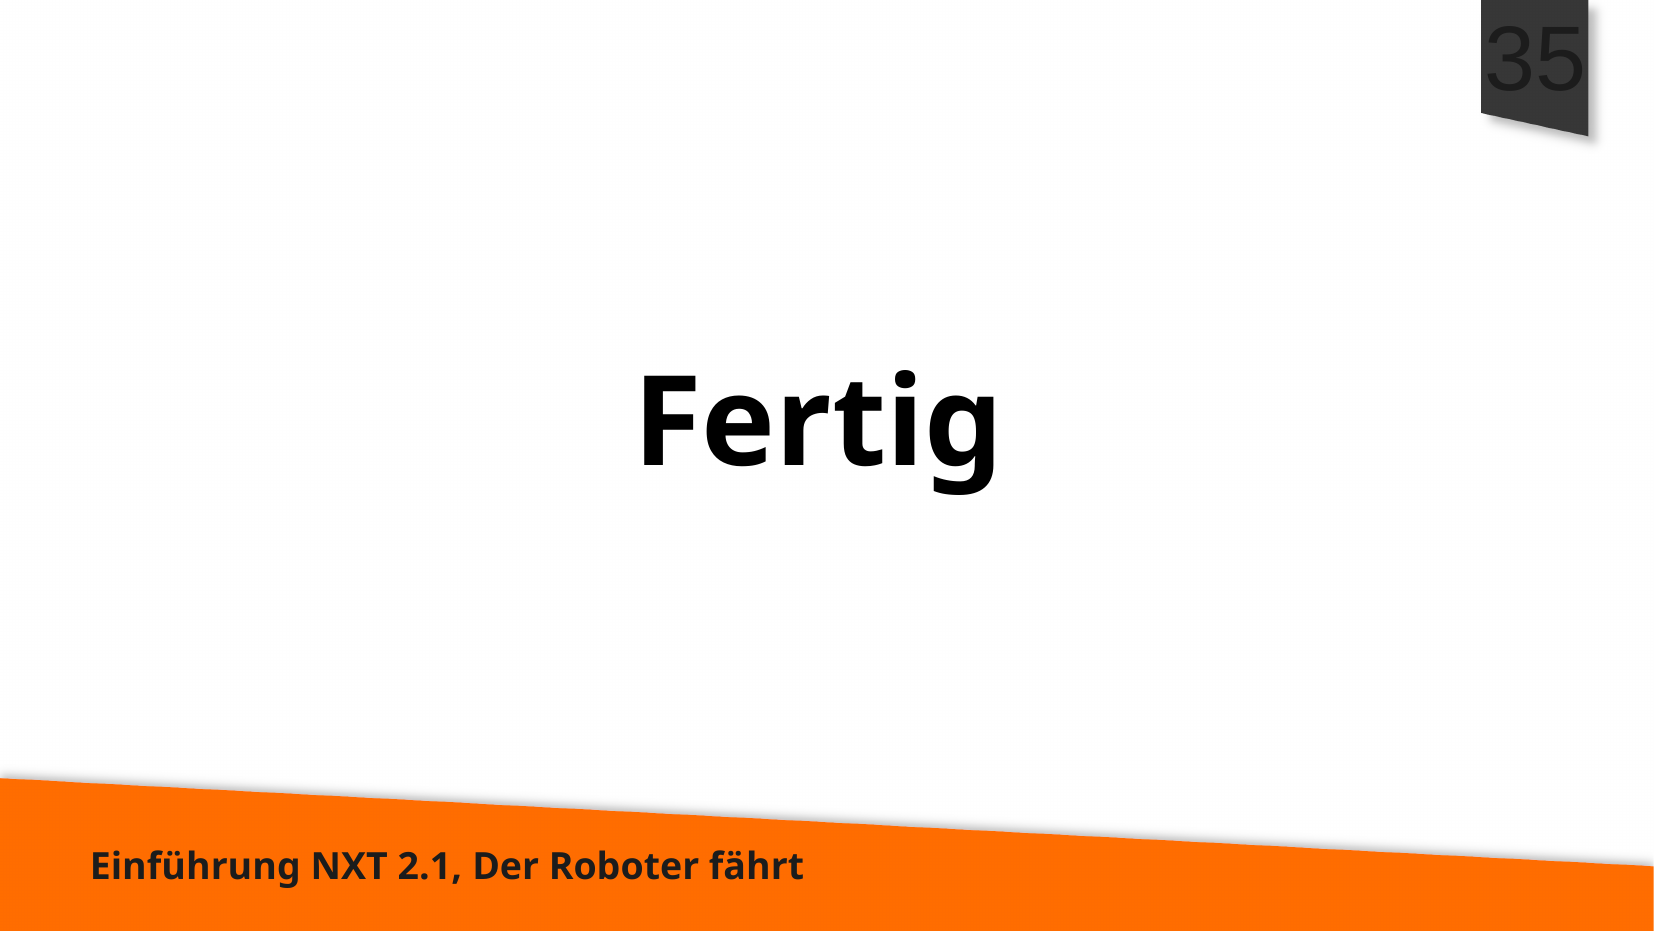

35
# Fertig
Einführung NXT 2.1, Der Roboter fährt